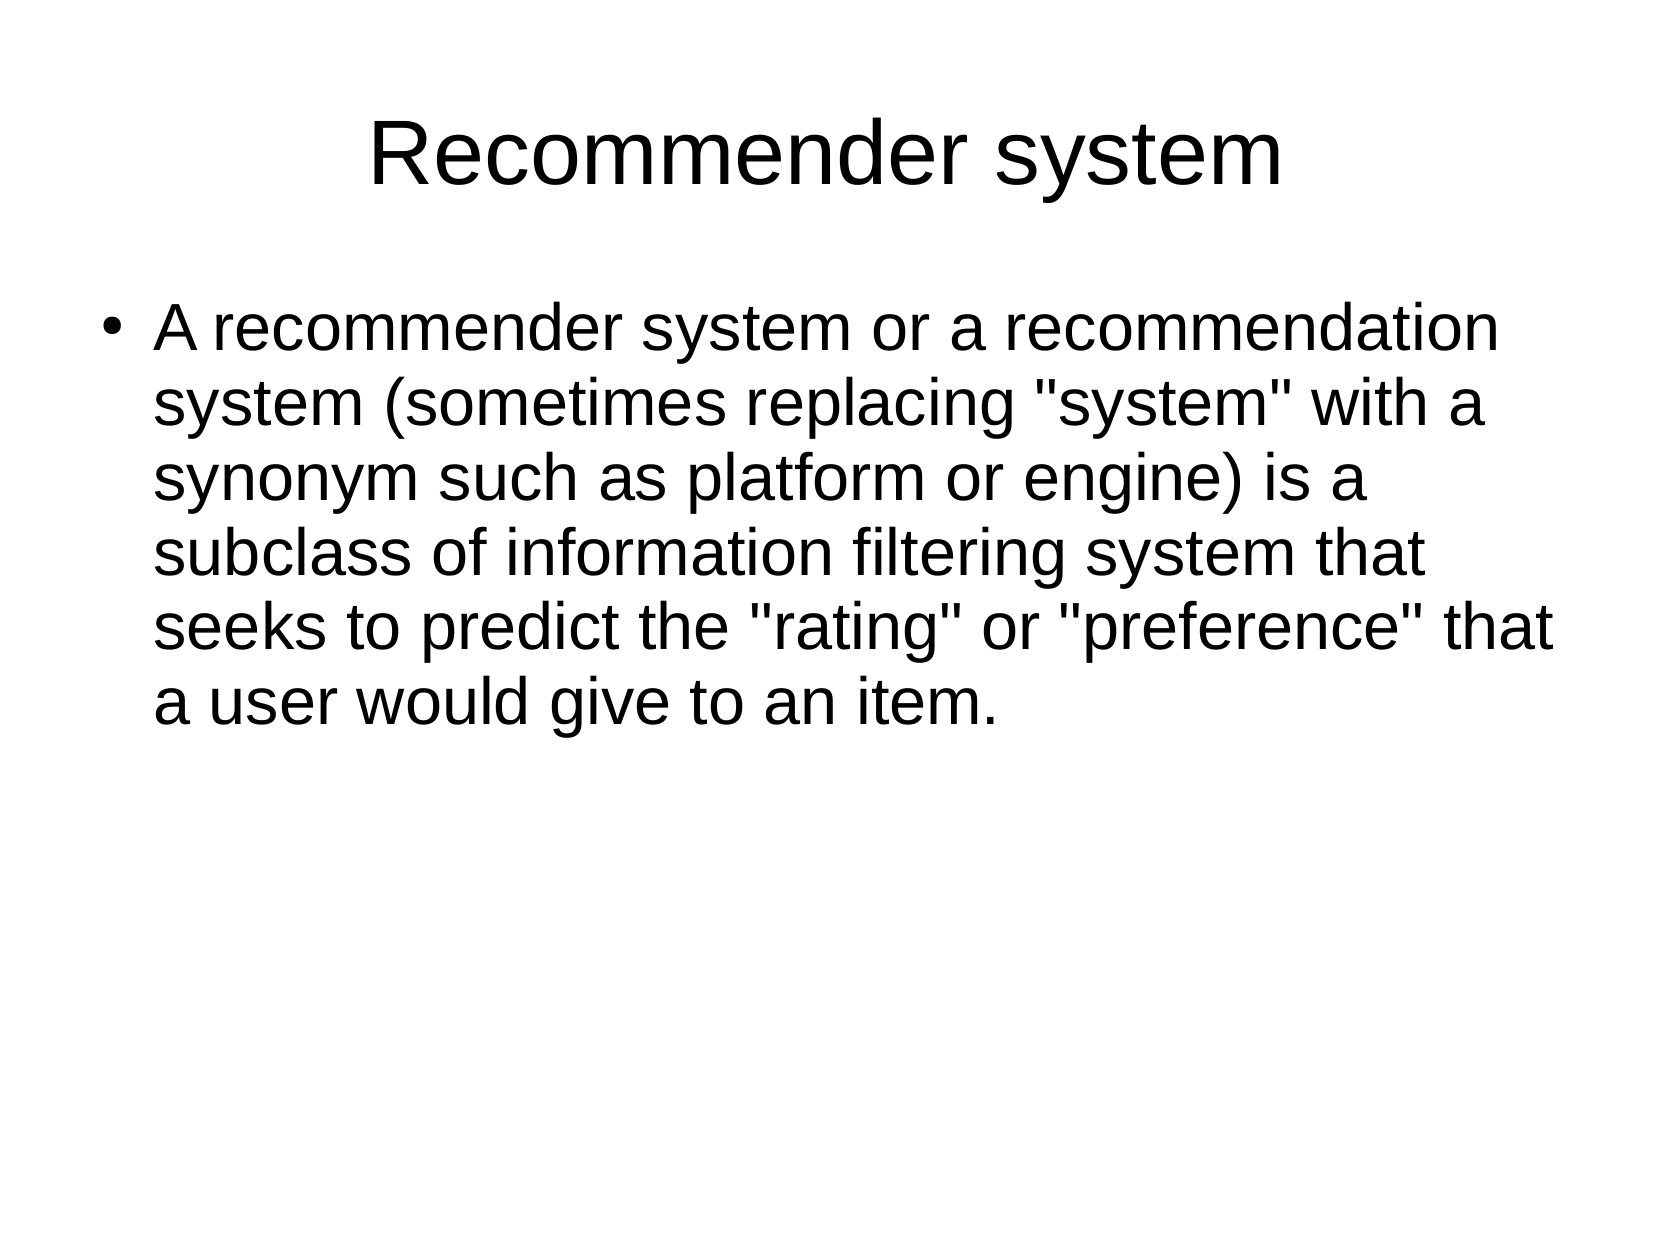

# Recommender system
A recommender system or a recommendation system (sometimes replacing "system" with a synonym such as platform or engine) is a subclass of information filtering system that seeks to predict the "rating" or "preference" that a user would give to an item.